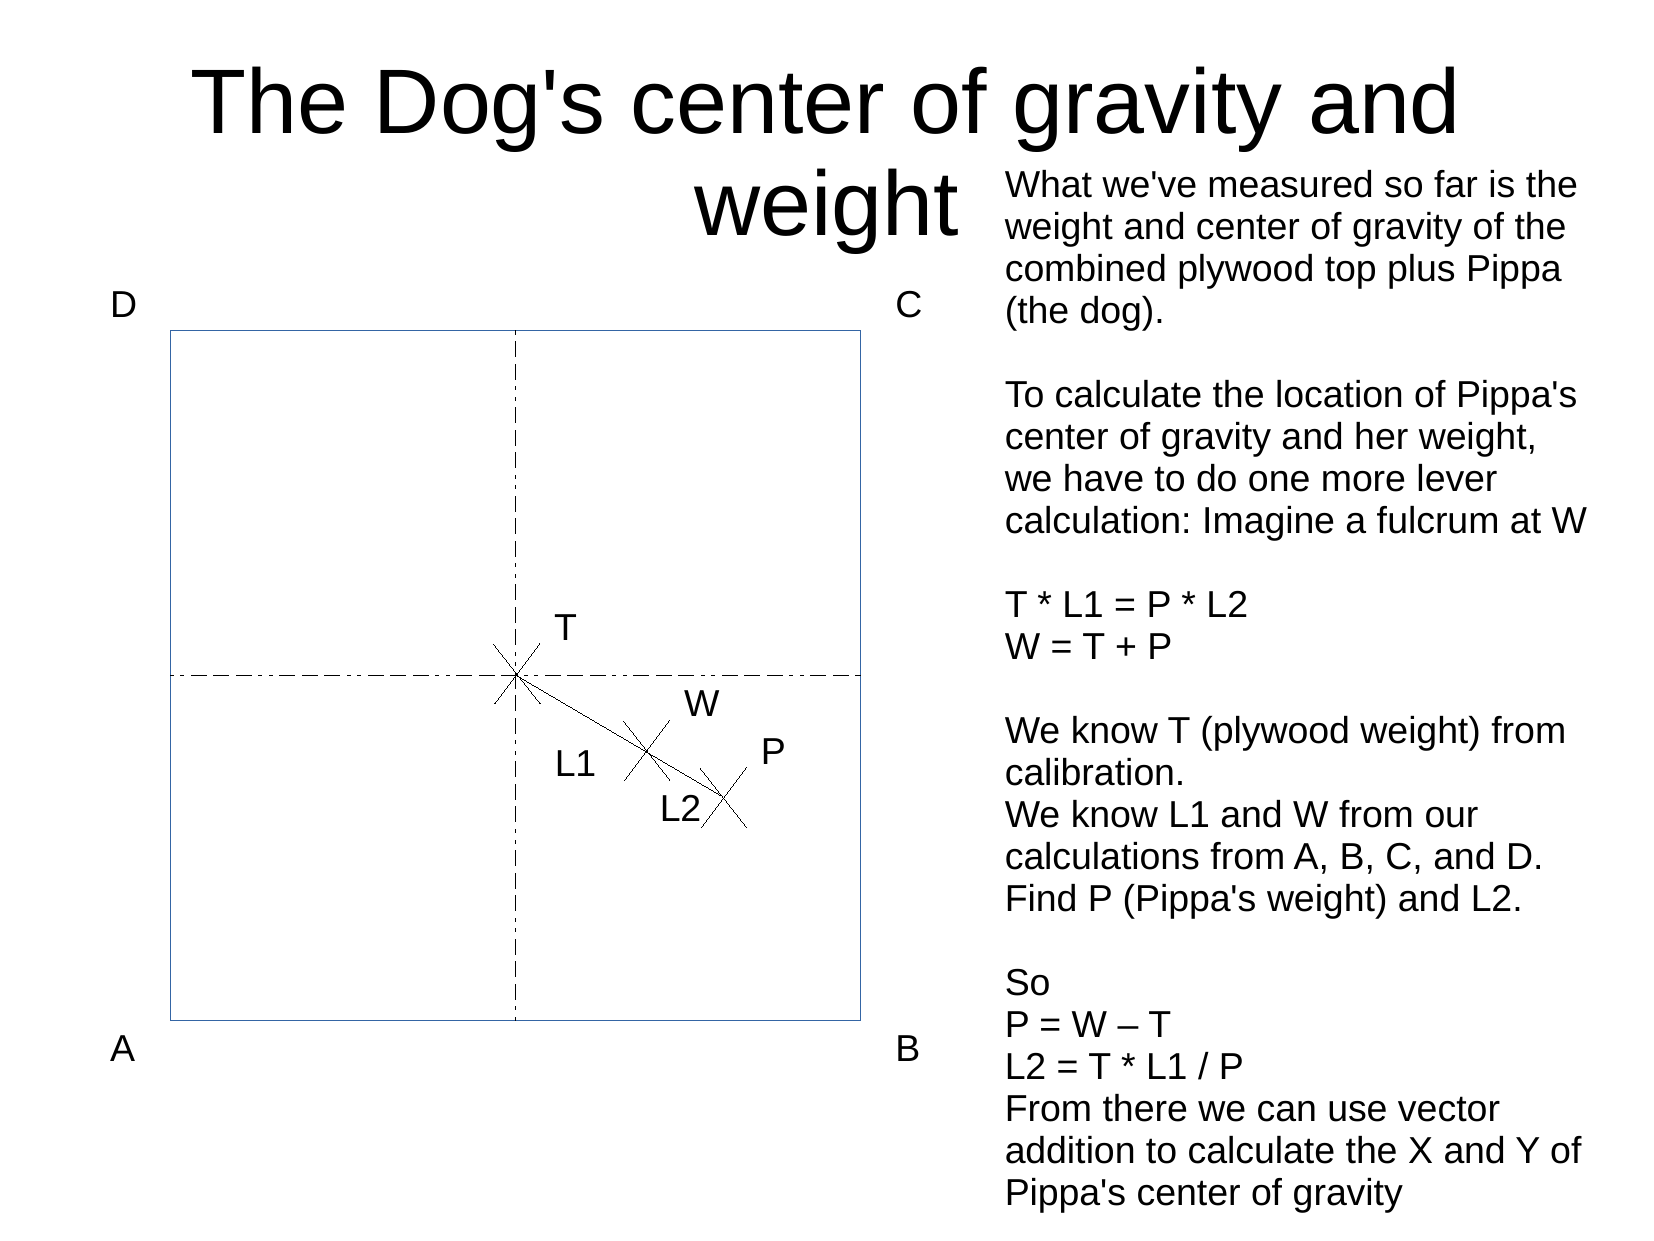

# The Dog's center of gravity and weight
What we've measured so far is the weight and center of gravity of the combined plywood top plus Pippa (the dog).
To calculate the location of Pippa's center of gravity and her weight, we have to do one more lever calculation: Imagine a fulcrum at W
T * L1 = P * L2
W = T + P
We know T (plywood weight) from calibration.
We know L1 and W from our calculations from A, B, C, and D.
Find P (Pippa's weight) and L2.
So
P = W – T
L2 = T * L1 / P
From there we can use vector addition to calculate the X and Y of Pippa's center of gravity
D
C
T
W
P
L1
L2
A
B